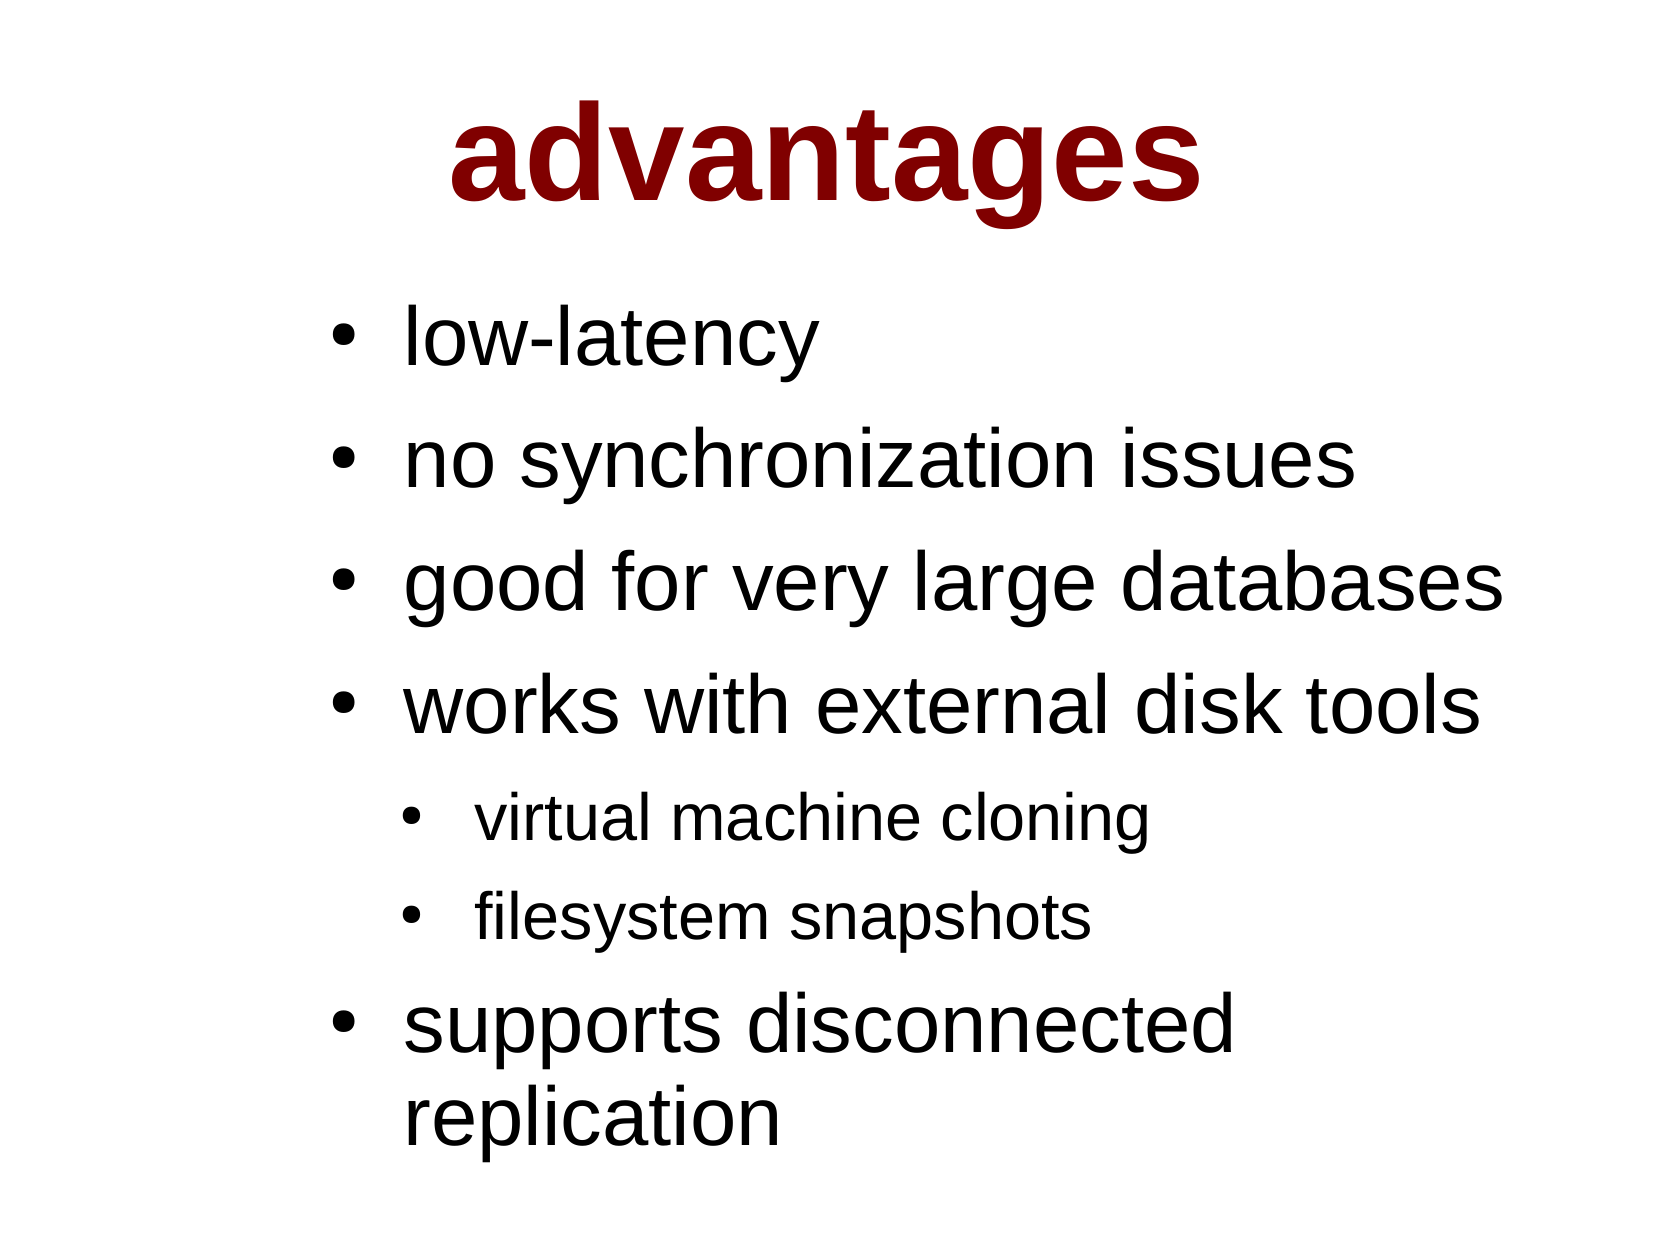

# advantages
low-latency
no synchronization issues
good for very large databases
works with external disk tools
virtual machine cloning
filesystem snapshots
supports disconnected replication